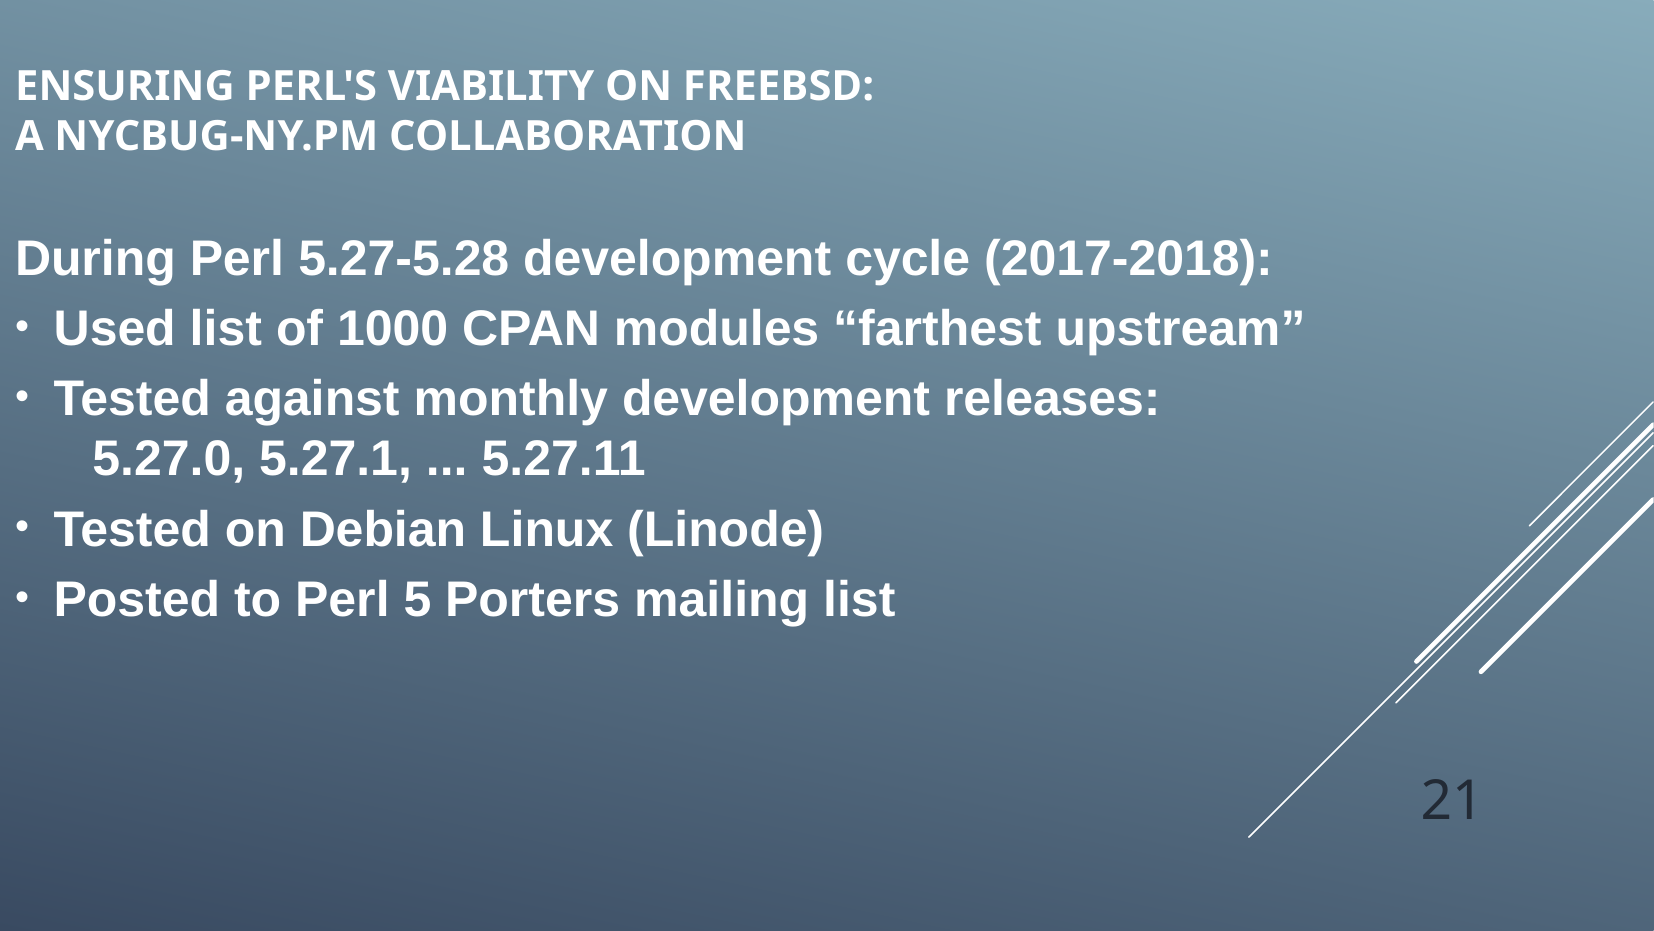

# Ensuring Perl's Viability on FreeBSD: A NYCBUG-NY.PM Collaboration
During Perl 5.27-5.28 development cycle (2017-2018):
Used list of 1000 CPAN modules “farthest upstream”
Tested against monthly development releases:
5.27.0, 5.27.1, ... 5.27.11
Tested on Debian Linux (Linode)
Posted to Perl 5 Porters mailing list
21